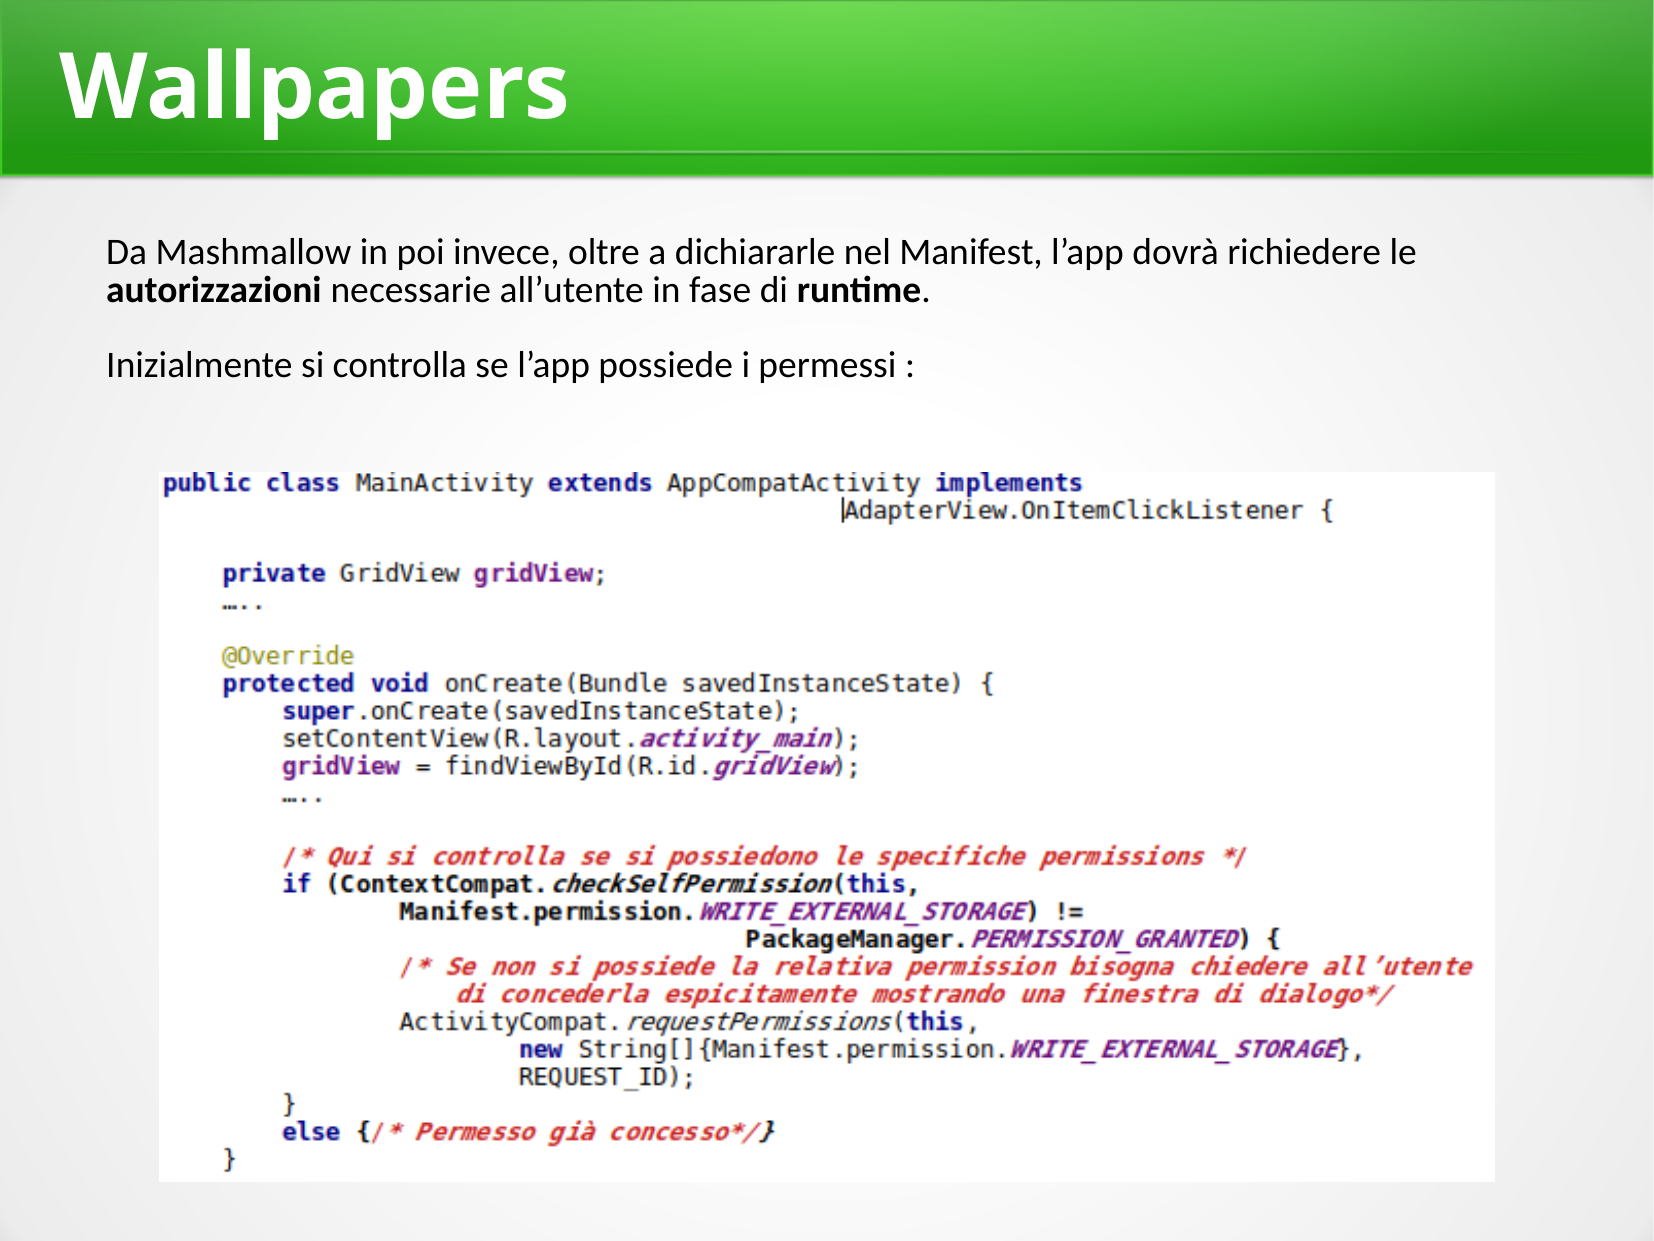

# Wallpapers
Da Mashmallow in poi invece, oltre a dichiararle nel Manifest, l’app dovrà richiedere le autorizzazioni necessarie all’utente in fase di runtime.
Inizialmente si controlla se l’app possiede i permessi :